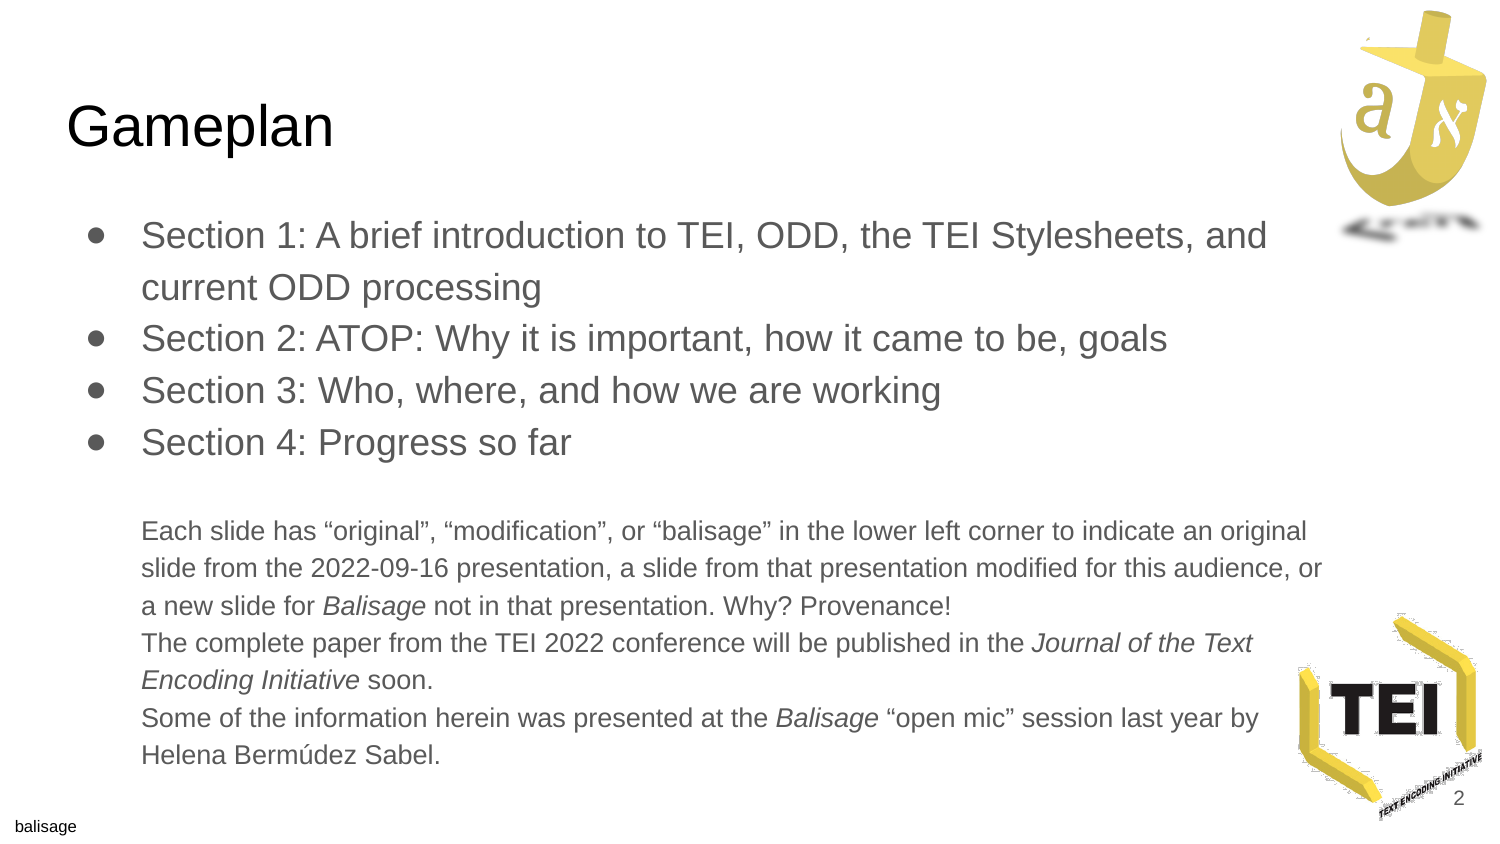

# Gameplan
Section 1: A brief introduction to TEI, ODD, the TEI Stylesheets, and current ODD processing
Section 2: ATOP: Why it is important, how it came to be, goals
Section 3: Who, where, and how we are working
Section 4: Progress so far
Each slide has “original”, “modification”, or “balisage” in the lower left corner to indicate an original slide from the 2022-09-16 presentation, a slide from that presentation modified for this audience, or a new slide for Balisage not in that presentation. Why? Provenance!
The complete paper from the TEI 2022 conference will be published in the Journal of the Text Encoding Initiative soon.
Some of the information herein was presented at the Balisage “open mic” session last year by Helena Bermúdez Sabel.
balisage